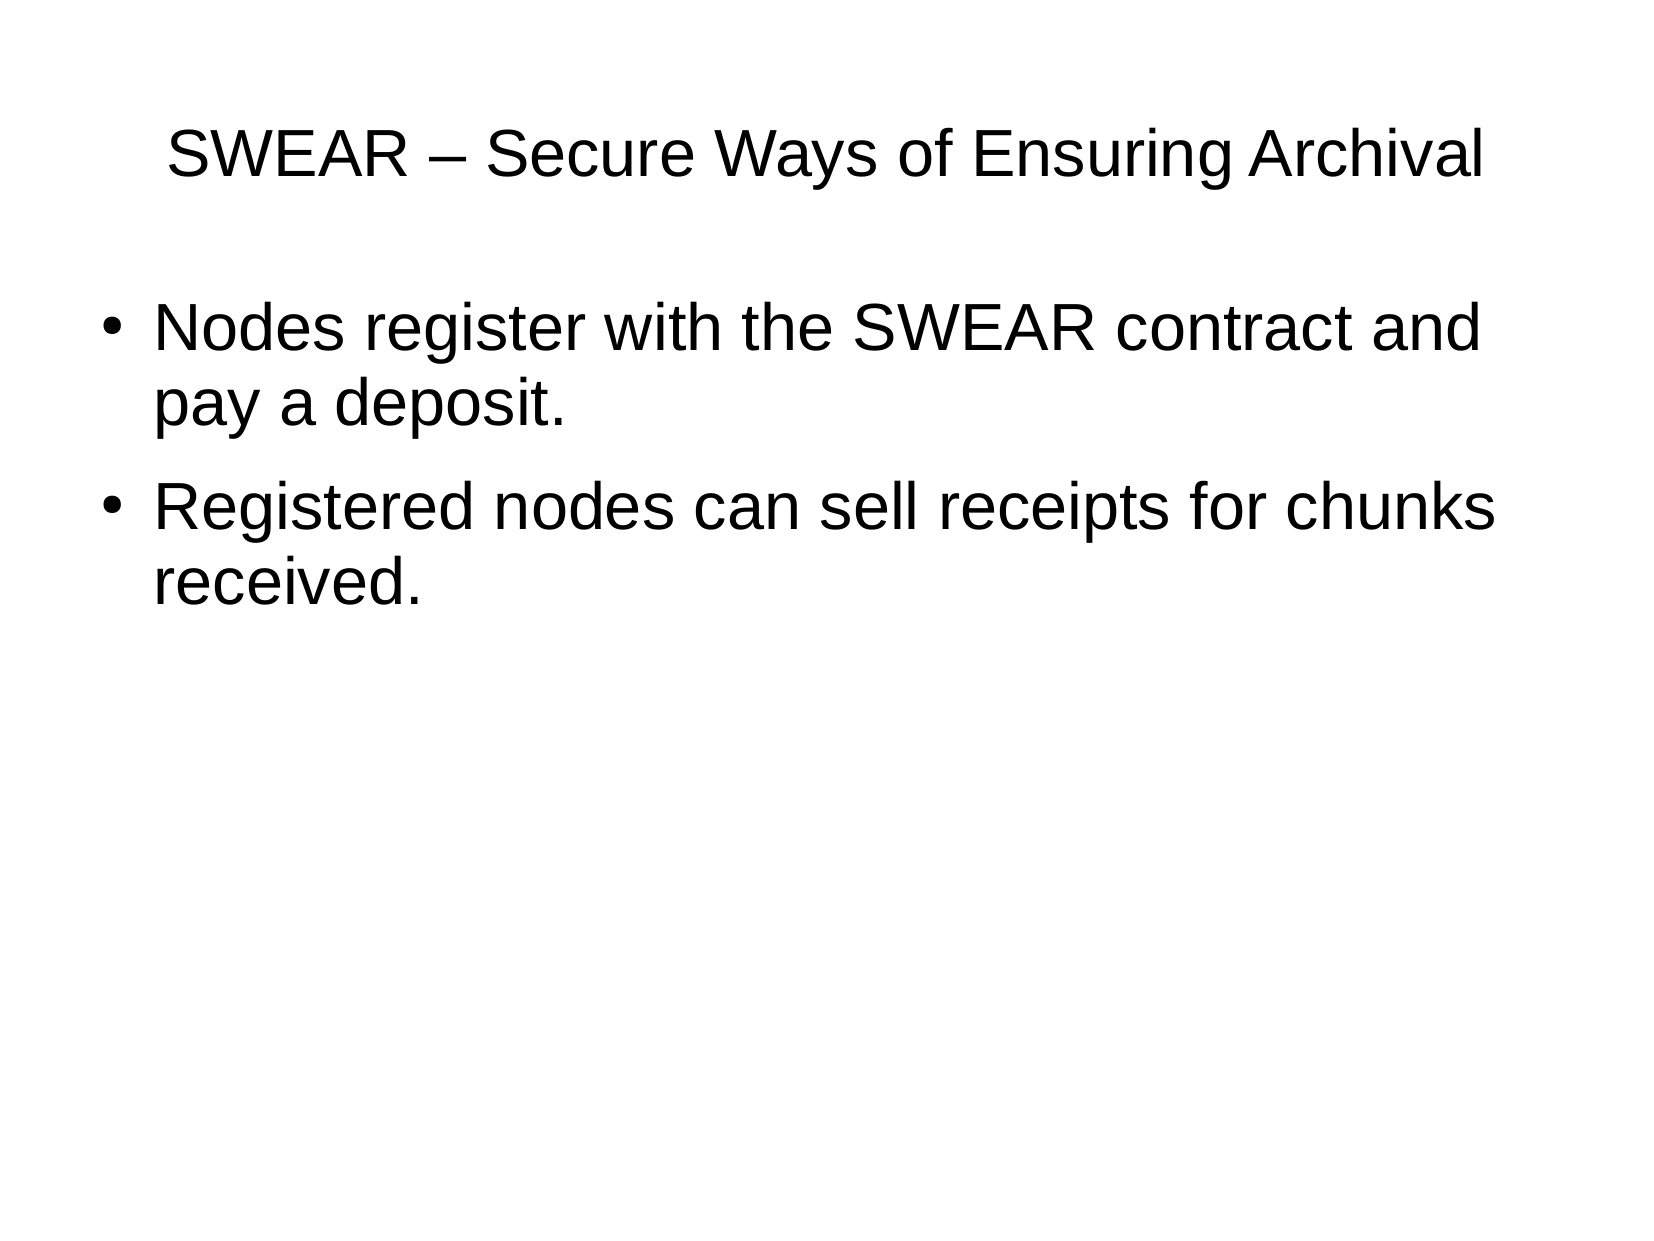

# SWEAR – Secure Ways of Ensuring Archival
Nodes register with the SWEAR contract and pay a deposit.
Registered nodes can sell receipts for chunks received.